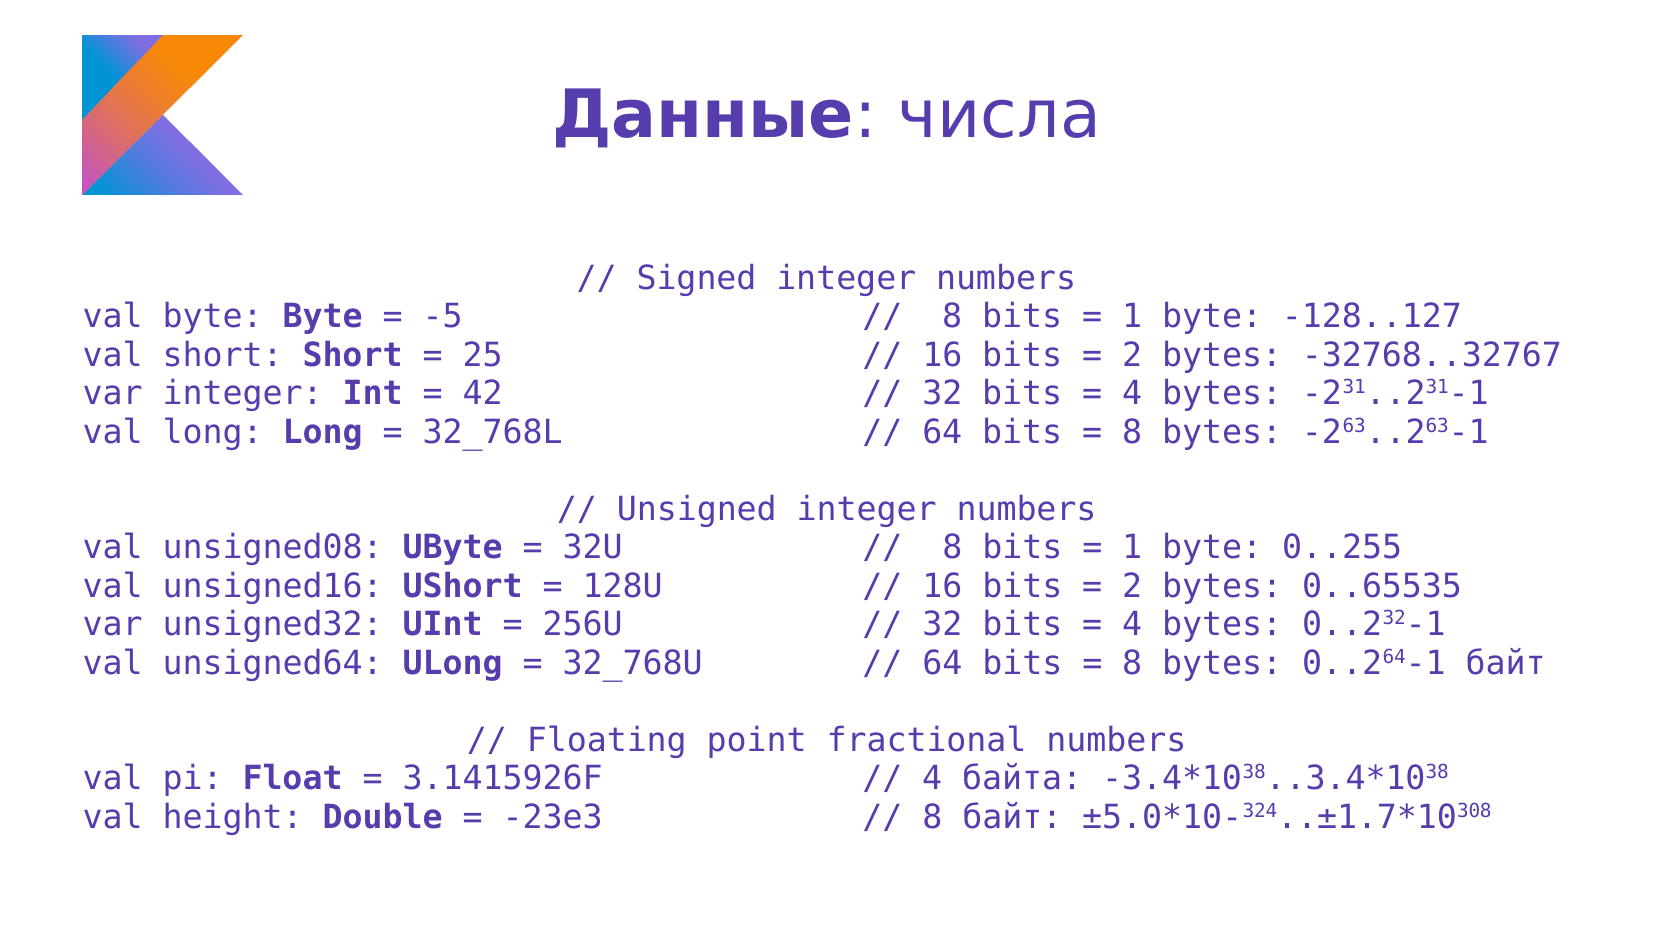

# Данные: числа
// Signed integer numbers
val byte: Byte = -5 // 8 bits = 1 byte: -128..127
val short: Short = 25 // 16 bits = 2 bytes: -32768..32767
var integer: Int = 42 // 32 bits = 4 bytes: -231..231-1
val long: Long = 32_768L // 64 bits = 8 bytes: -263..263-1
// Unsigned integer numbers
val unsigned08: UByte = 32U // 8 bits = 1 byte: 0..255
val unsigned16: UShort = 128U // 16 bits = 2 bytes: 0..65535
var unsigned32: UInt = 256U // 32 bits = 4 bytes: 0..232-1
val unsigned64: ULong = 32_768U // 64 bits = 8 bytes: 0..264-1 байт
// Floating point fractional numbers
val pi: Float = 3.1415926F // 4 байта: -3.4*1038..3.4*1038
val height: Double = -23e3 // 8 байт: ±5.0*10-324..±1.7*10308